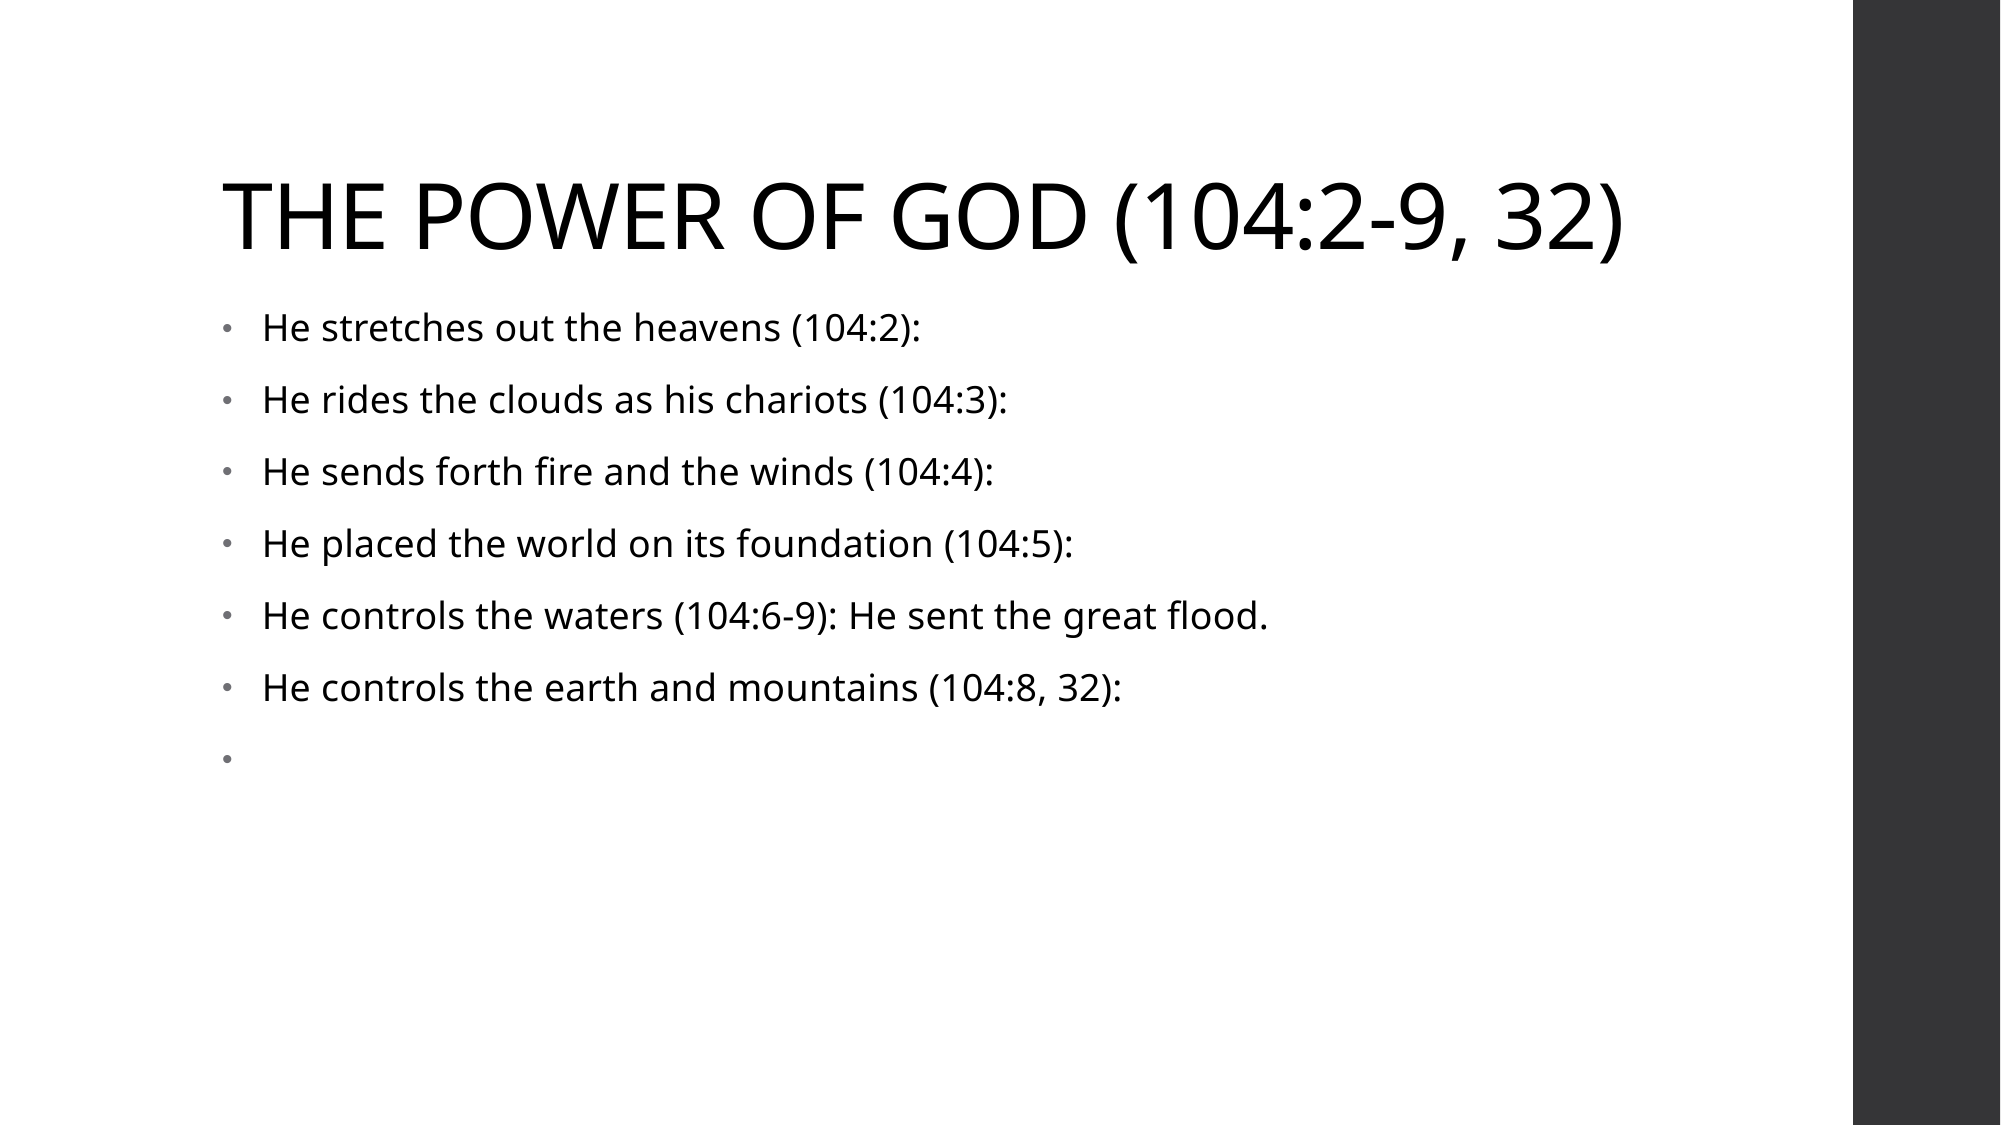

# THE POWER OF GOD (104:2-9, 32)
 He stretches out the heavens (104:2):
 He rides the clouds as his chariots (104:3):
 He sends forth fire and the winds (104:4):
 He placed the world on its foundation (104:5):
 He controls the waters (104:6-9): He sent the great flood.
 He controls the earth and mountains (104:8, 32):